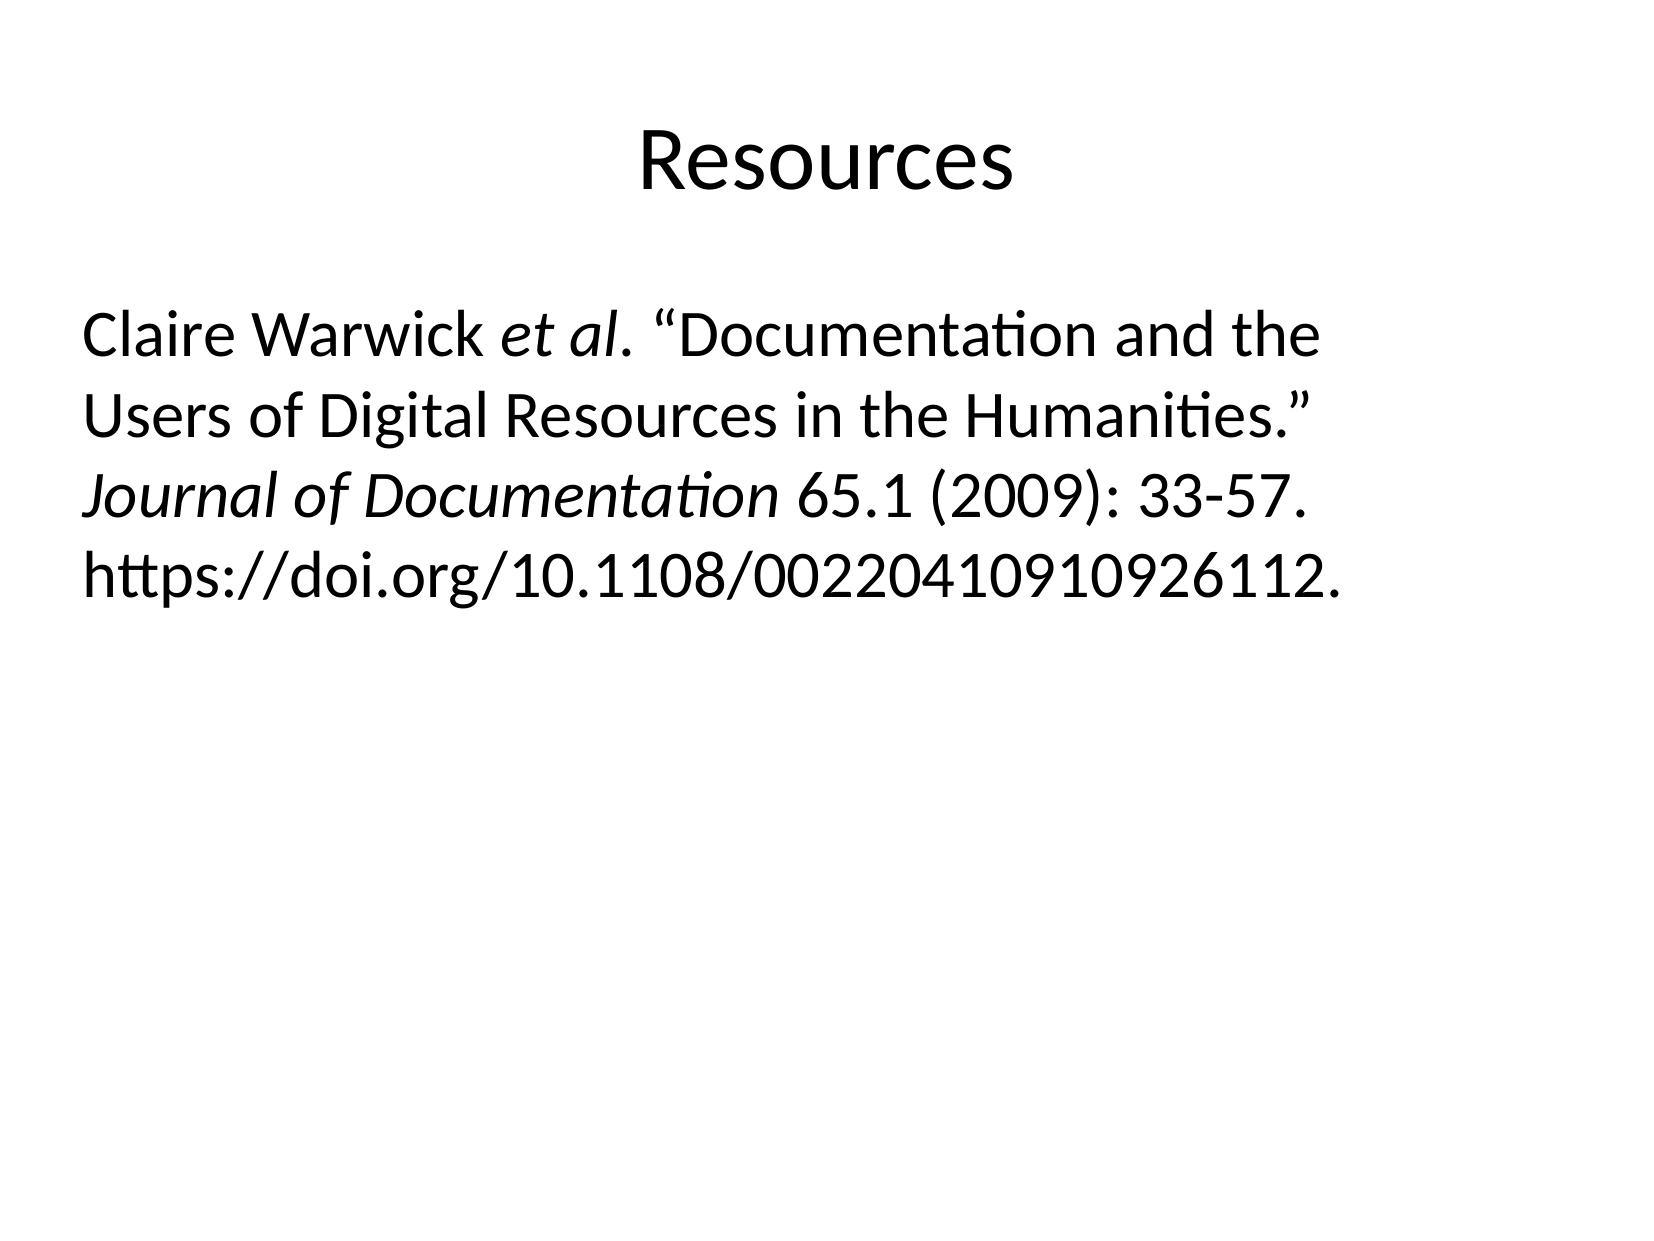

# Resources
Claire Warwick et al. “Documentation and the Users of Digital Resources in the Humanities.” Journal of Documentation 65.1 (2009): 33-57. https://doi.org/10.1108/00220410910926112.